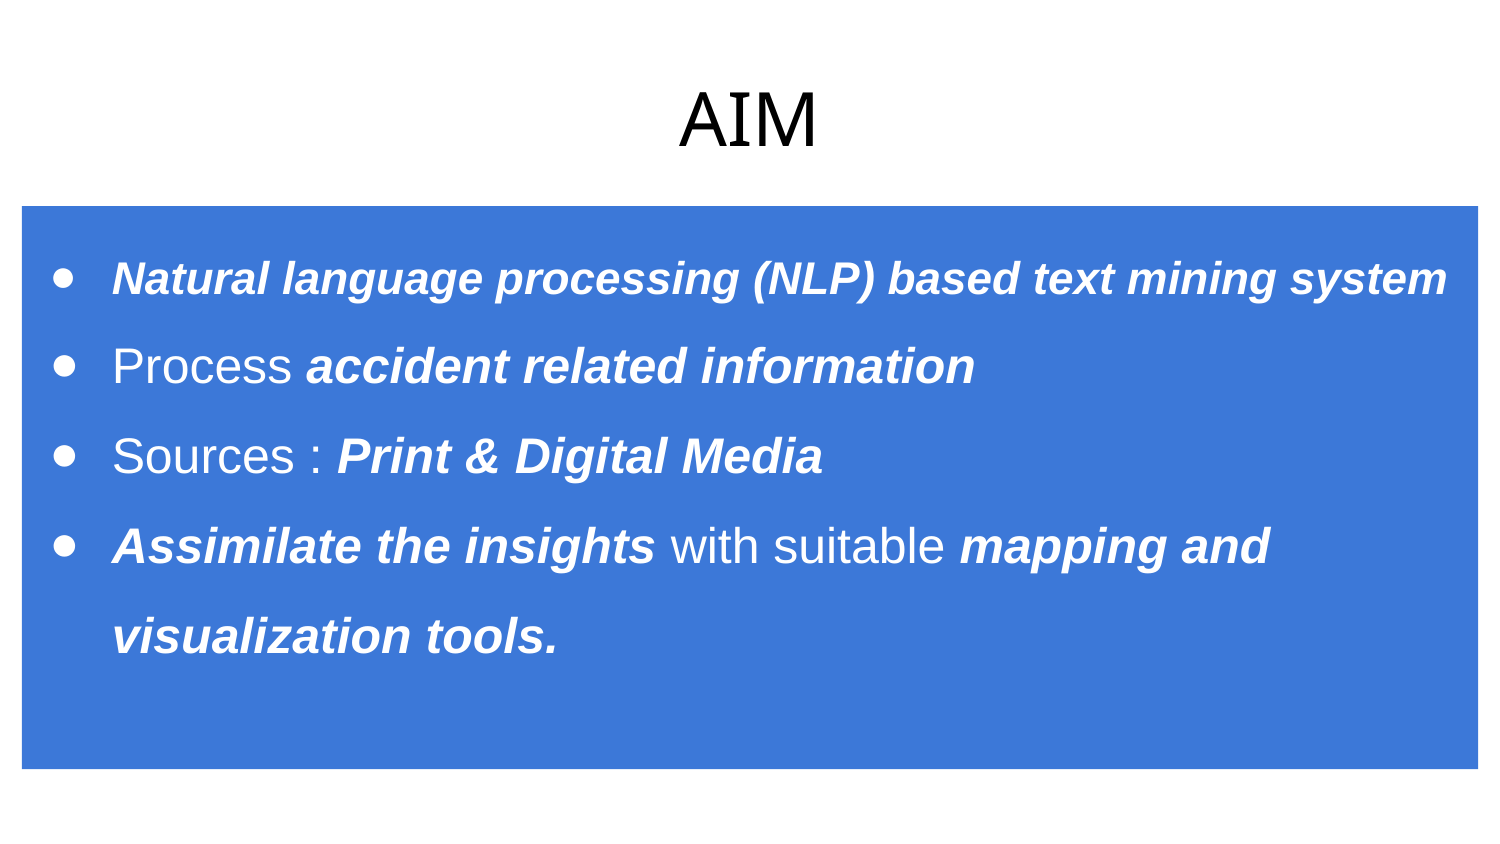

# AIM
Natural language processing (NLP) based text mining system
Process accident related information
Sources : Print & Digital Media
Assimilate the insights with suitable mapping and visualization tools.